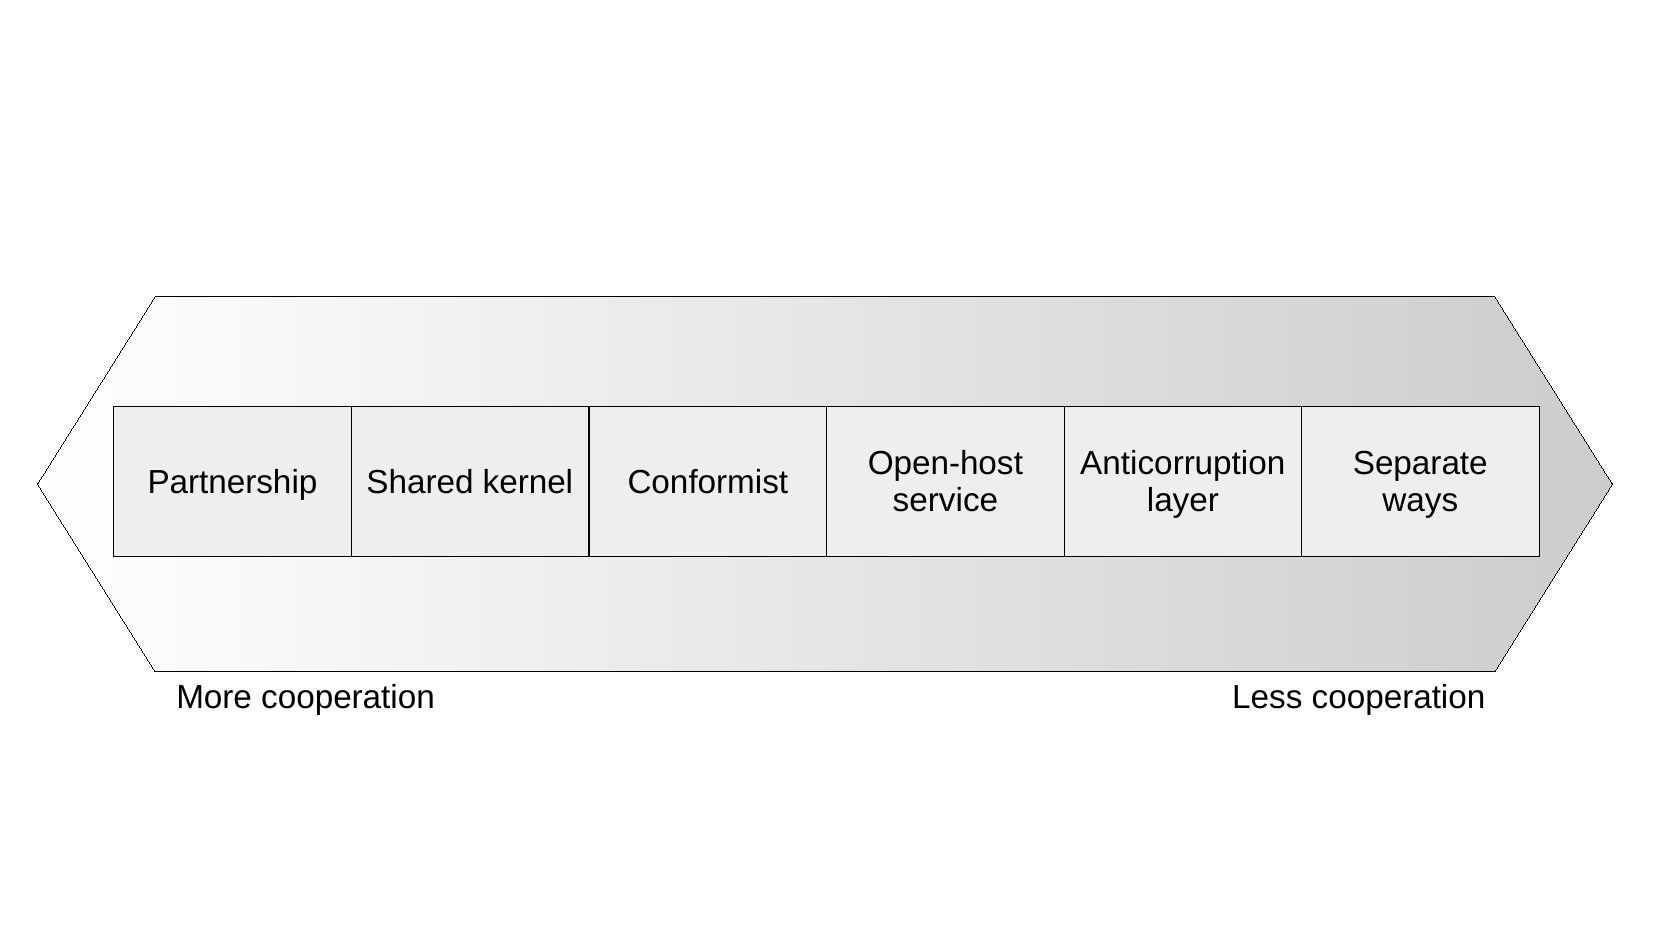

Partnership
Shared kernel
Conformist
Open-host service
Anticorruption layer
Separate ways
More cooperation
Less cooperation